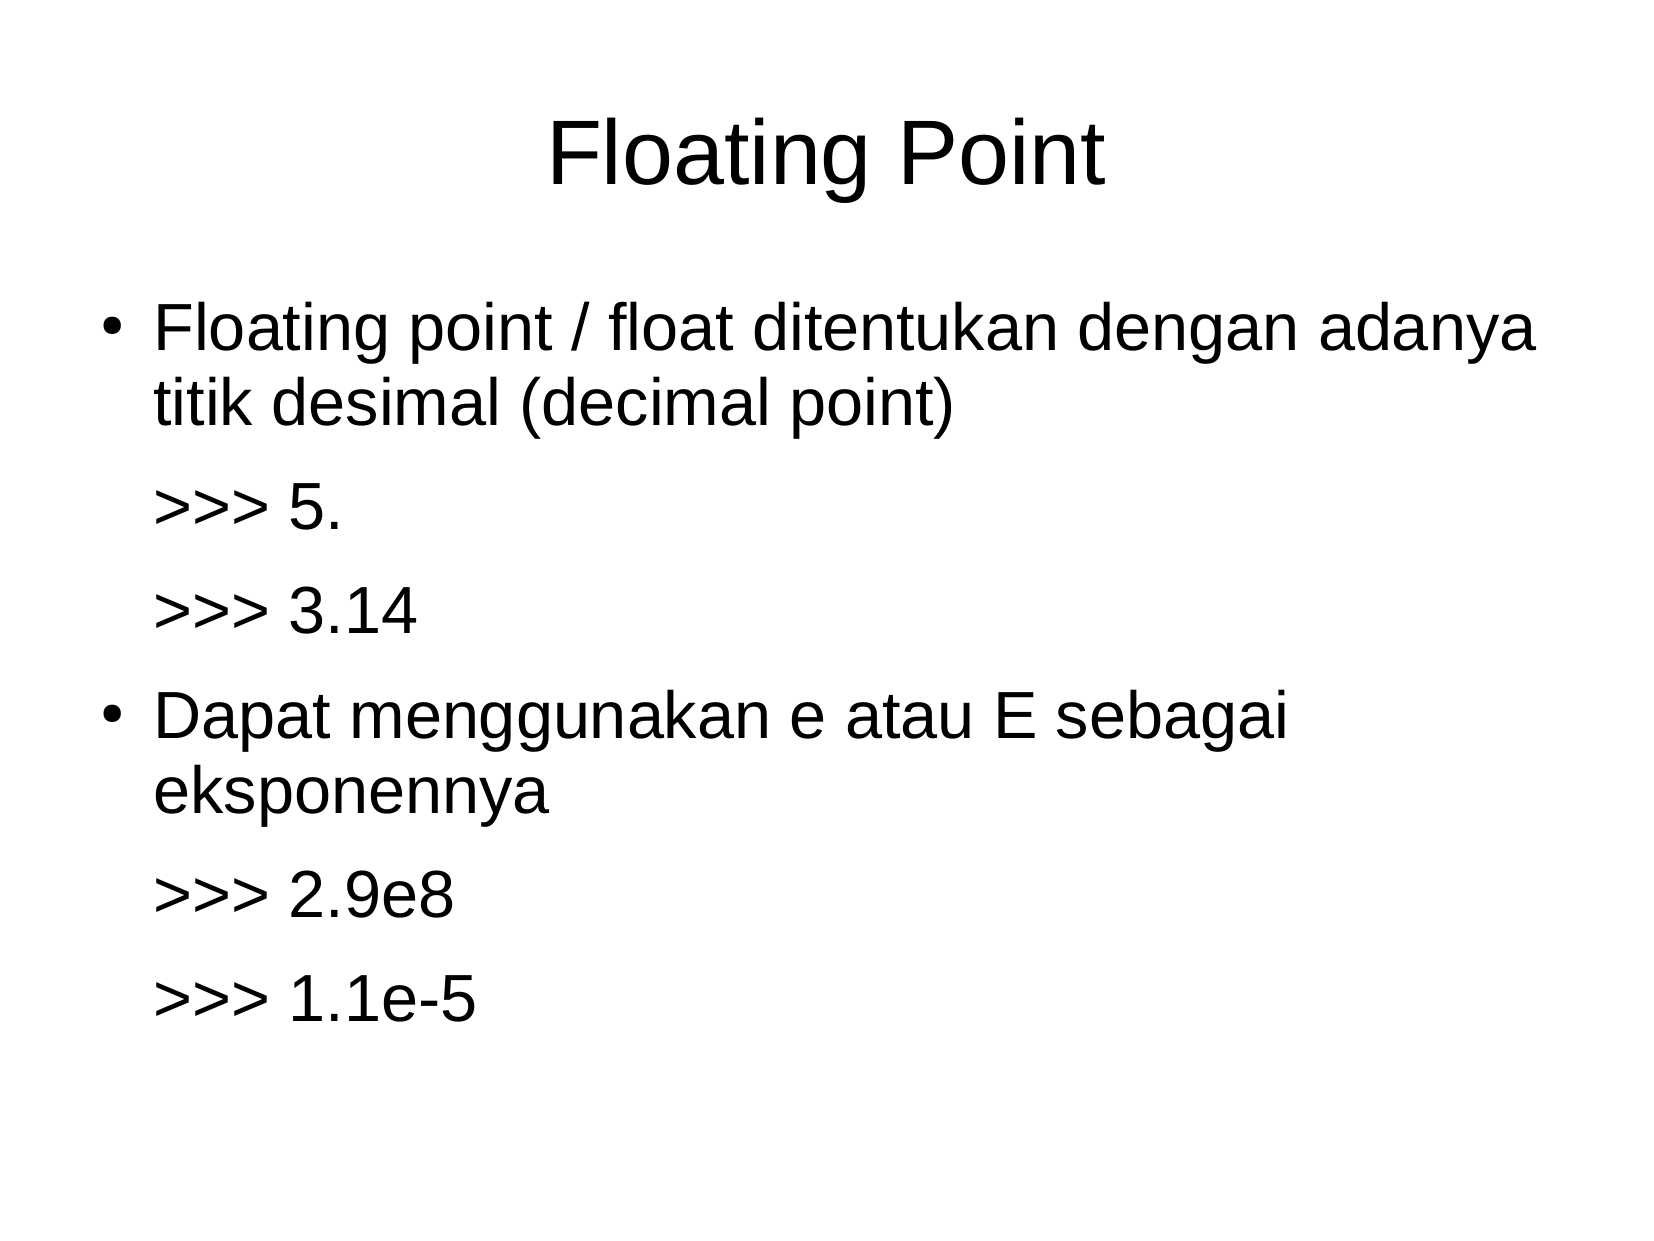

# Floating Point
Floating point / float ditentukan dengan adanya titik desimal (decimal point)
>>> 5.
>>> 3.14
Dapat menggunakan e atau E sebagai eksponennya
>>> 2.9e8
>>> 1.1e-5